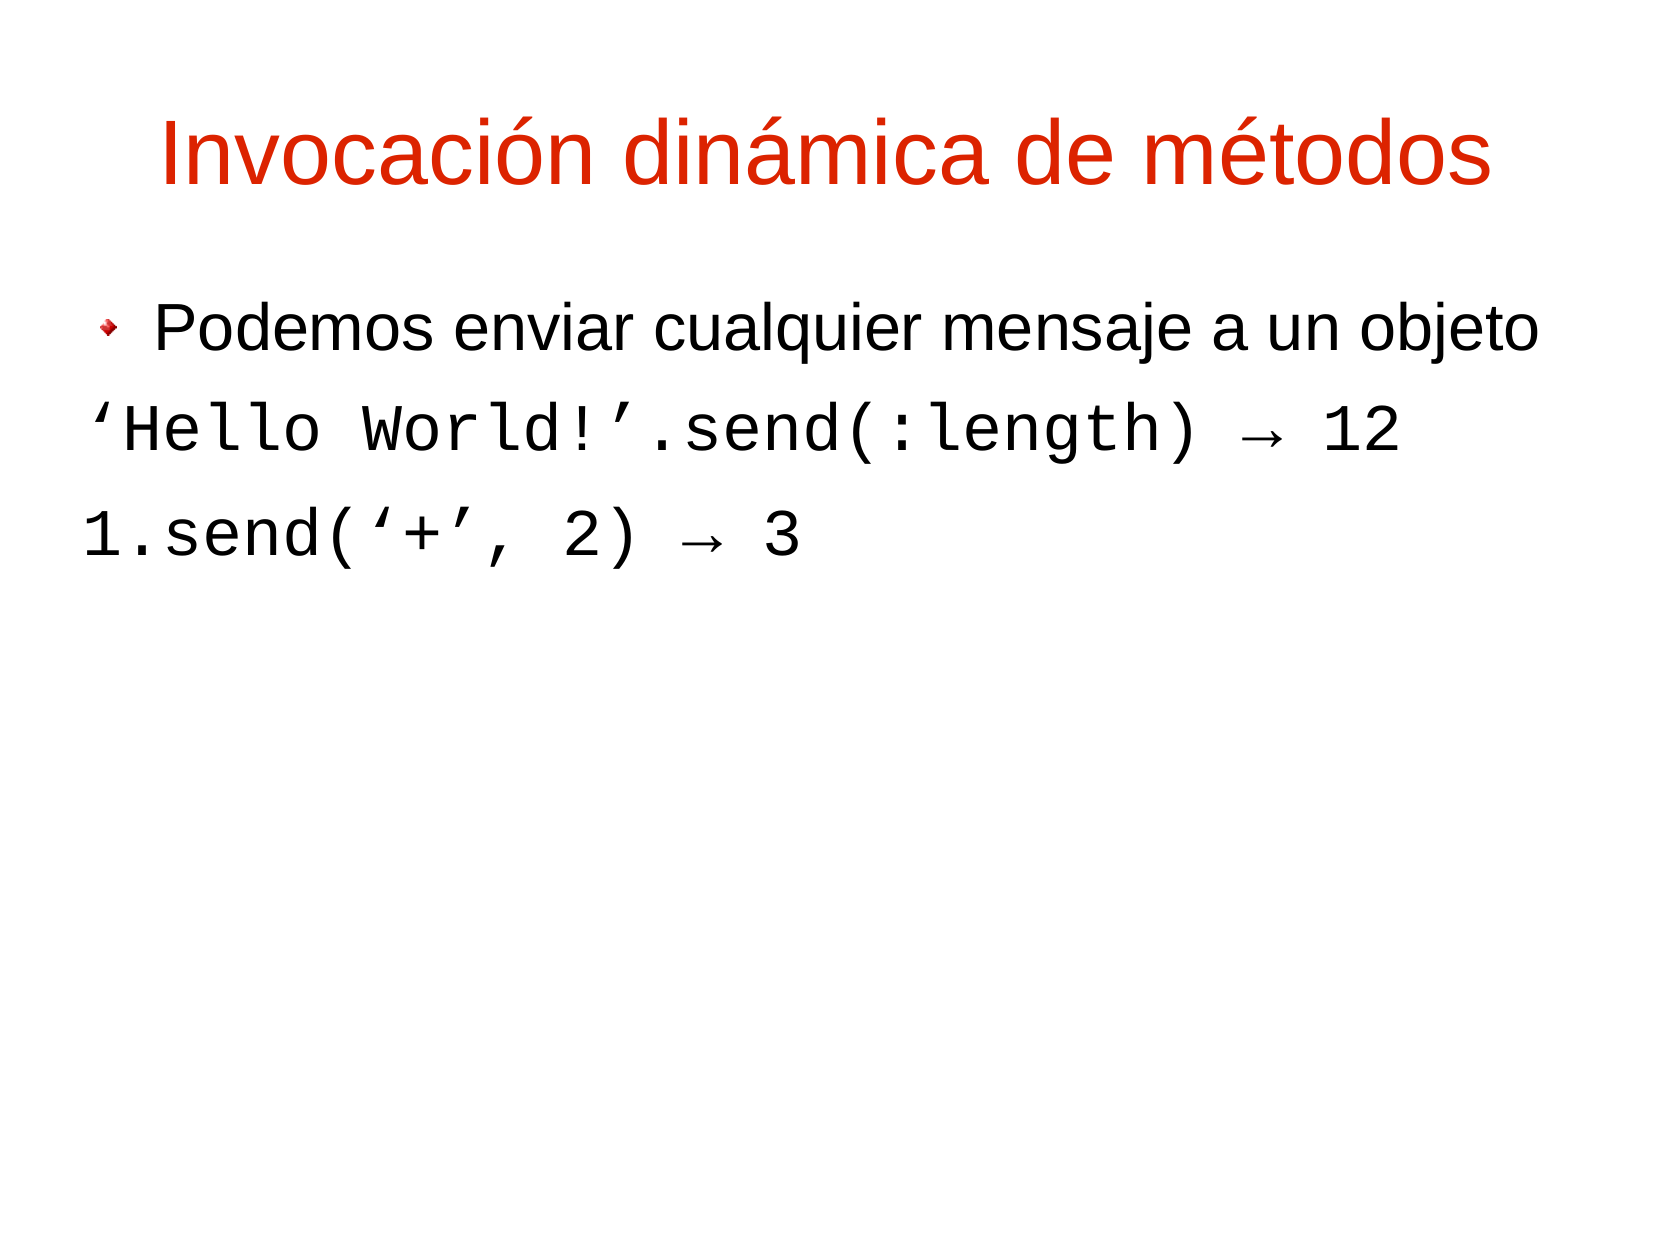

# Invocación dinámica de métodos
Podemos enviar cualquier mensaje a un objeto
‘Hello World!’.send(:length) → 12
1.send(‘+’, 2) → 3